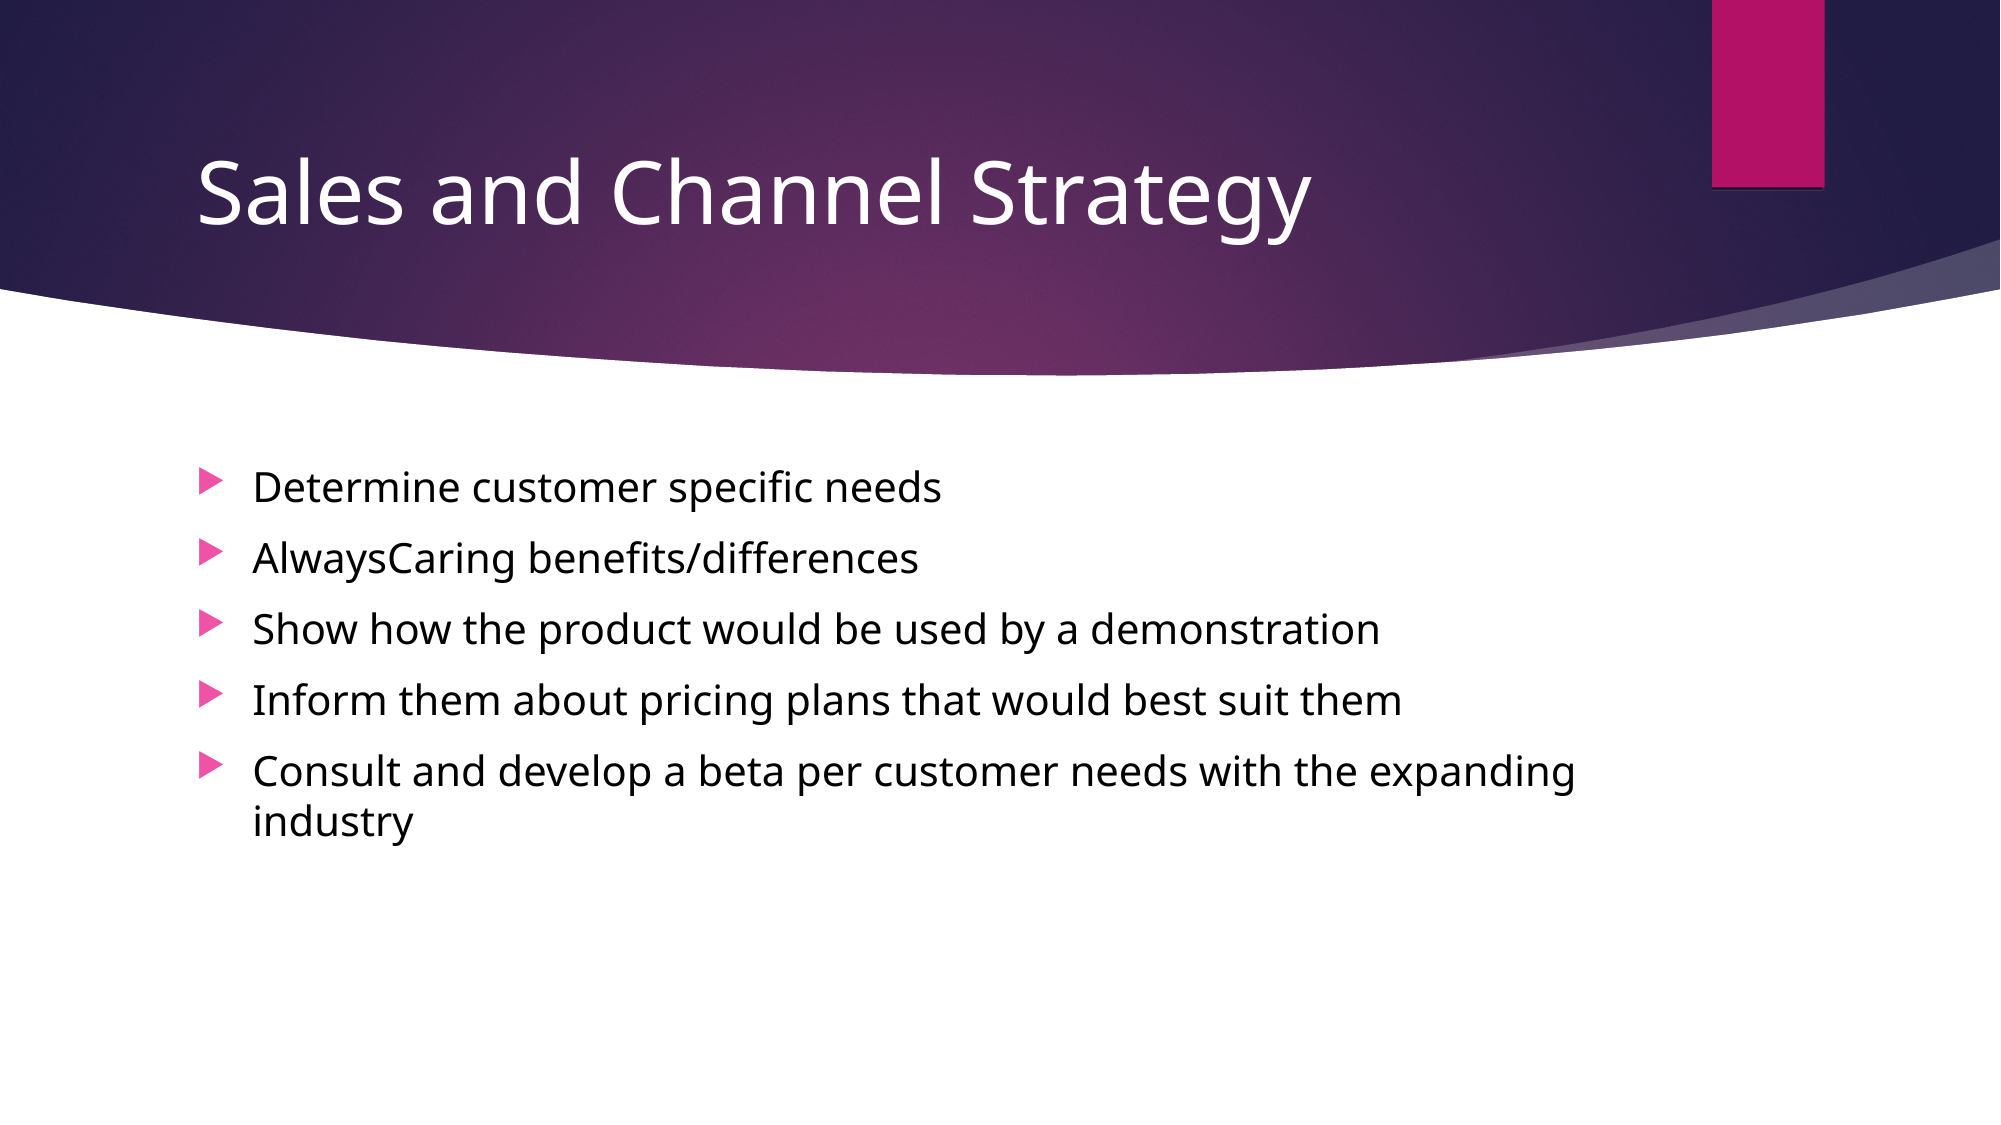

# Sales and Channel Strategy
Determine customer specific needs
AlwaysCaring benefits/differences
Show how the product would be used by a demonstration
Inform them about pricing plans that would best suit them
Consult and develop a beta per customer needs with the expanding industry